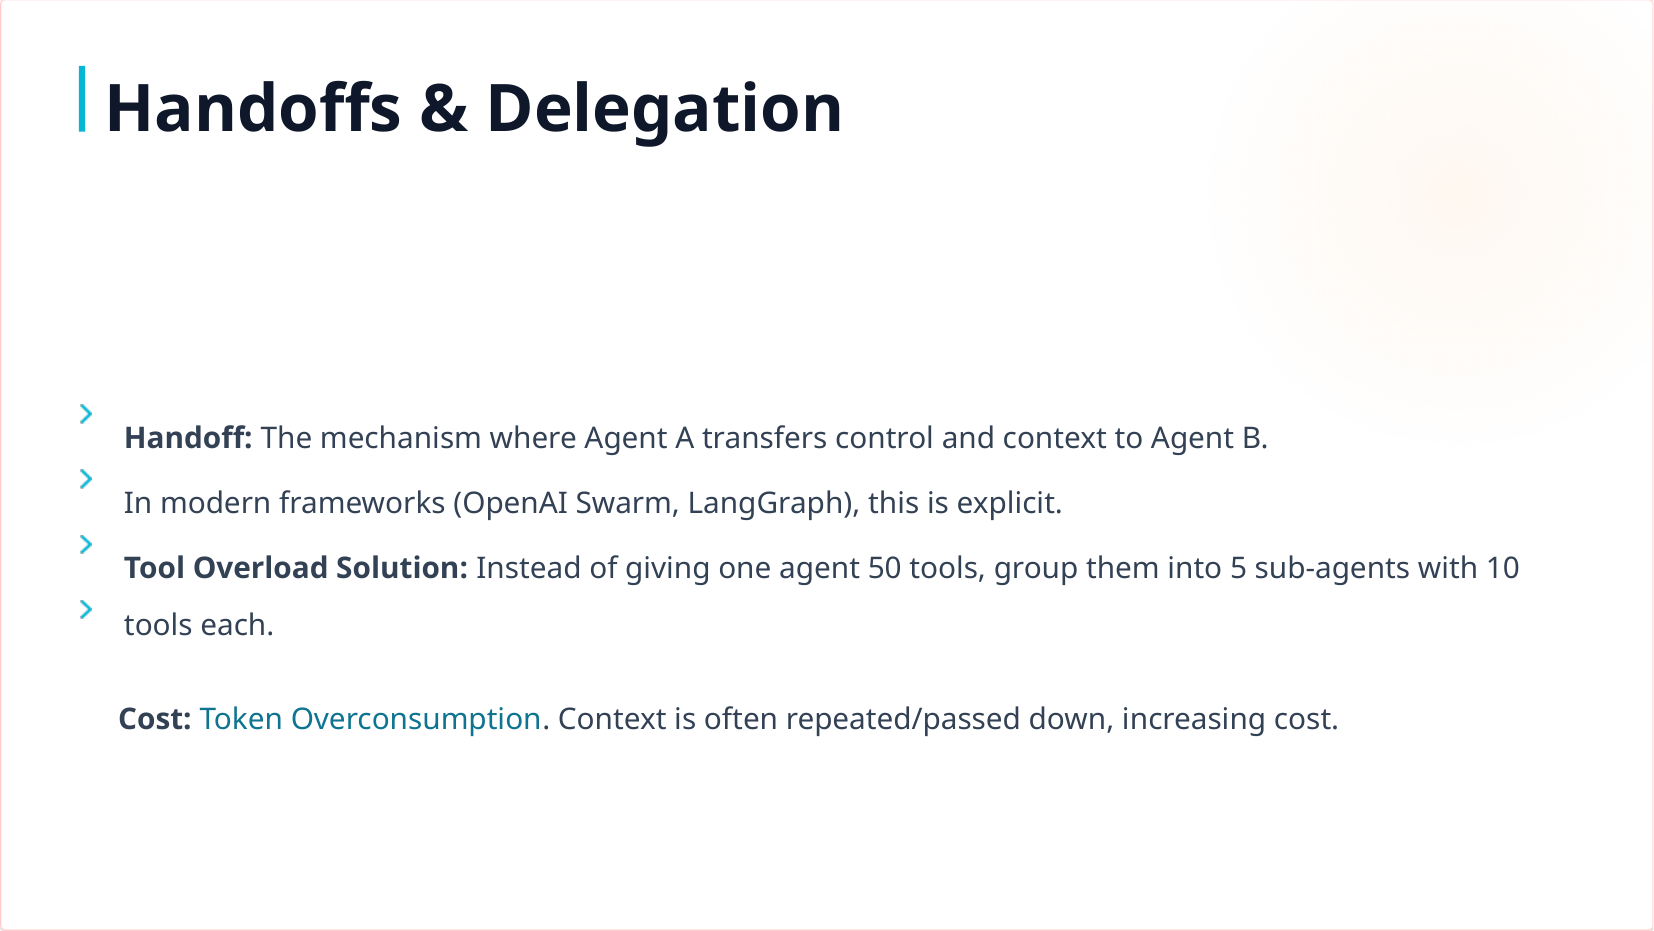

Handoffs & Delegation
Handoff: The mechanism where Agent A transfers control and context to Agent B.
In modern frameworks (OpenAI Swarm, LangGraph), this is explicit.
Tool Overload Solution: Instead of giving one agent 50 tools, group them into 5 sub-agents with 10 tools each.
Cost: Token Overconsumption. Context is often repeated/passed down, increasing cost.